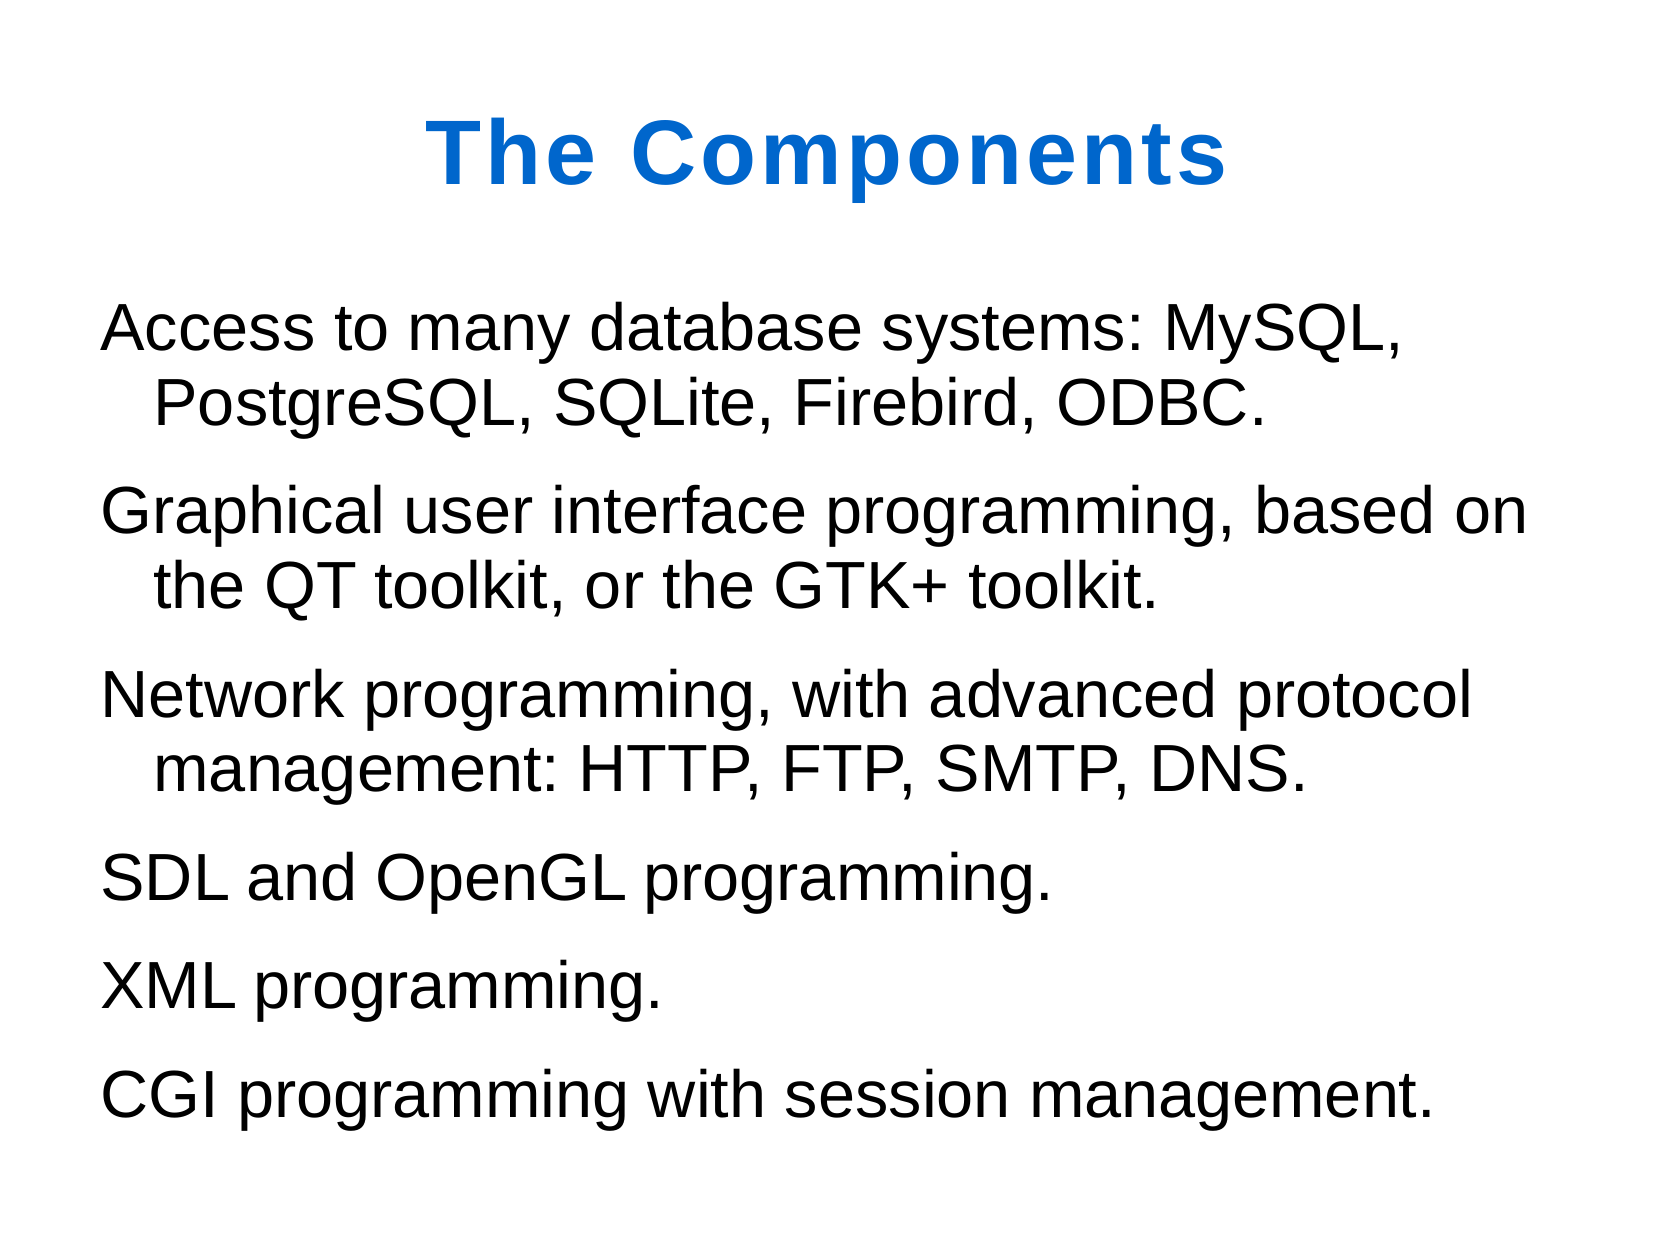

# The Components
Access to many database systems: MySQL, PostgreSQL, SQLite, Firebird, ODBC.
Graphical user interface programming, based on the QT toolkit, or the GTK+ toolkit.
Network programming, with advanced protocol management: HTTP, FTP, SMTP, DNS.
SDL and OpenGL programming.
XML programming.
CGI programming with session management.